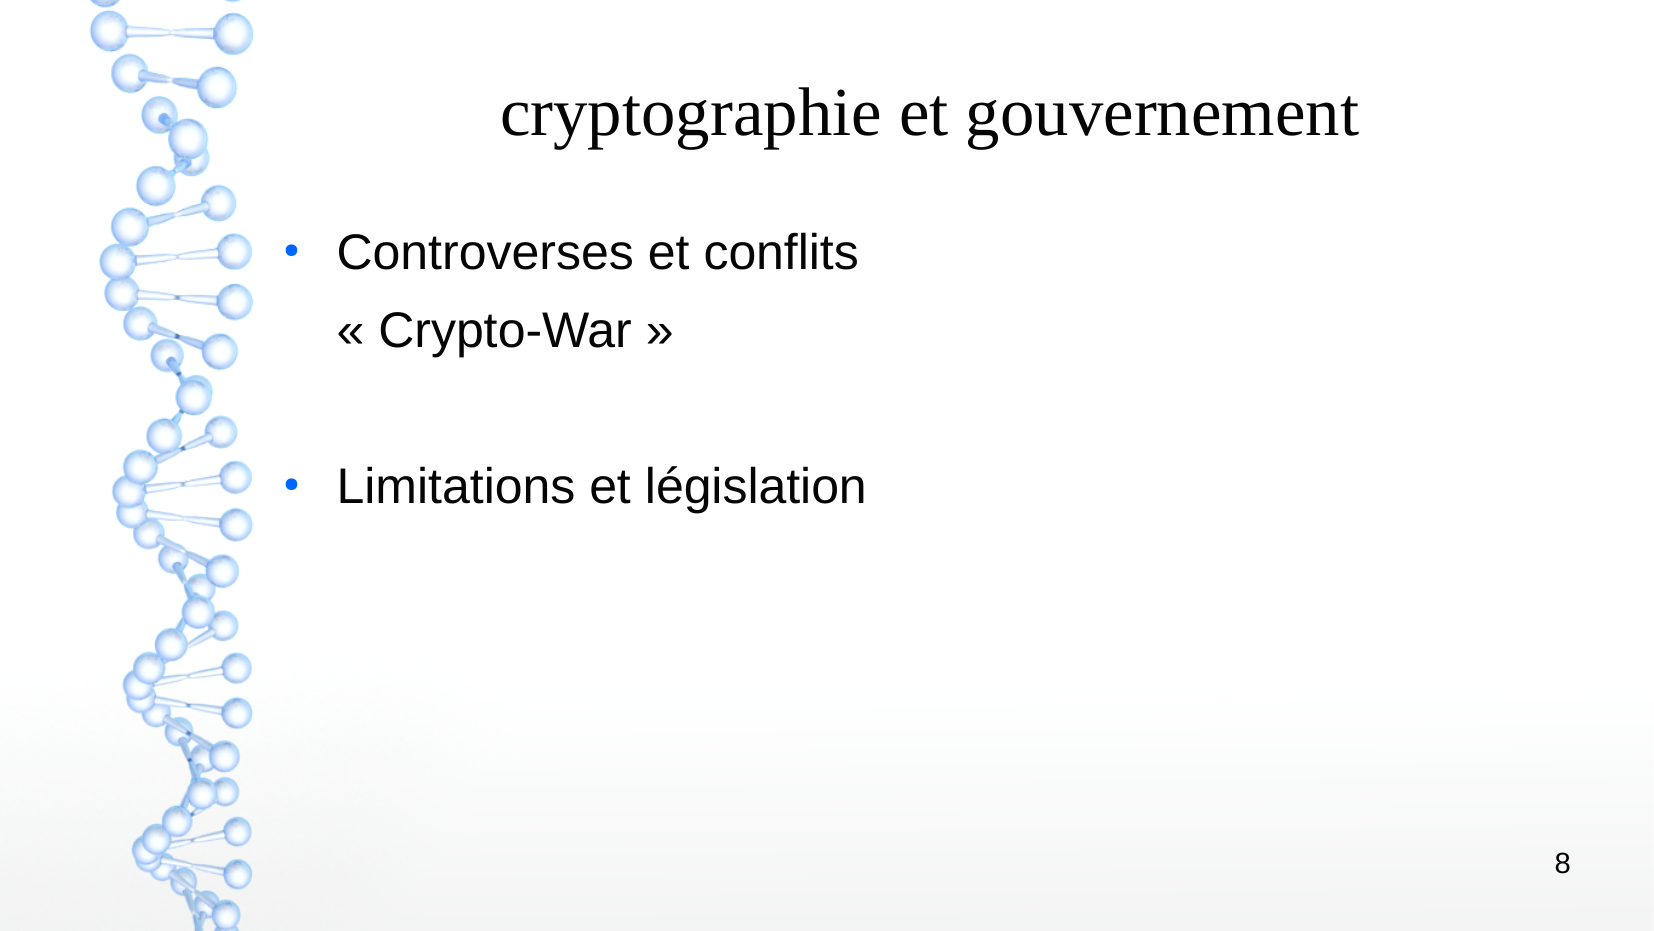

# cryptographie et gouvernement
Controverses et conflits
« Crypto-War »
Limitations et législation
8